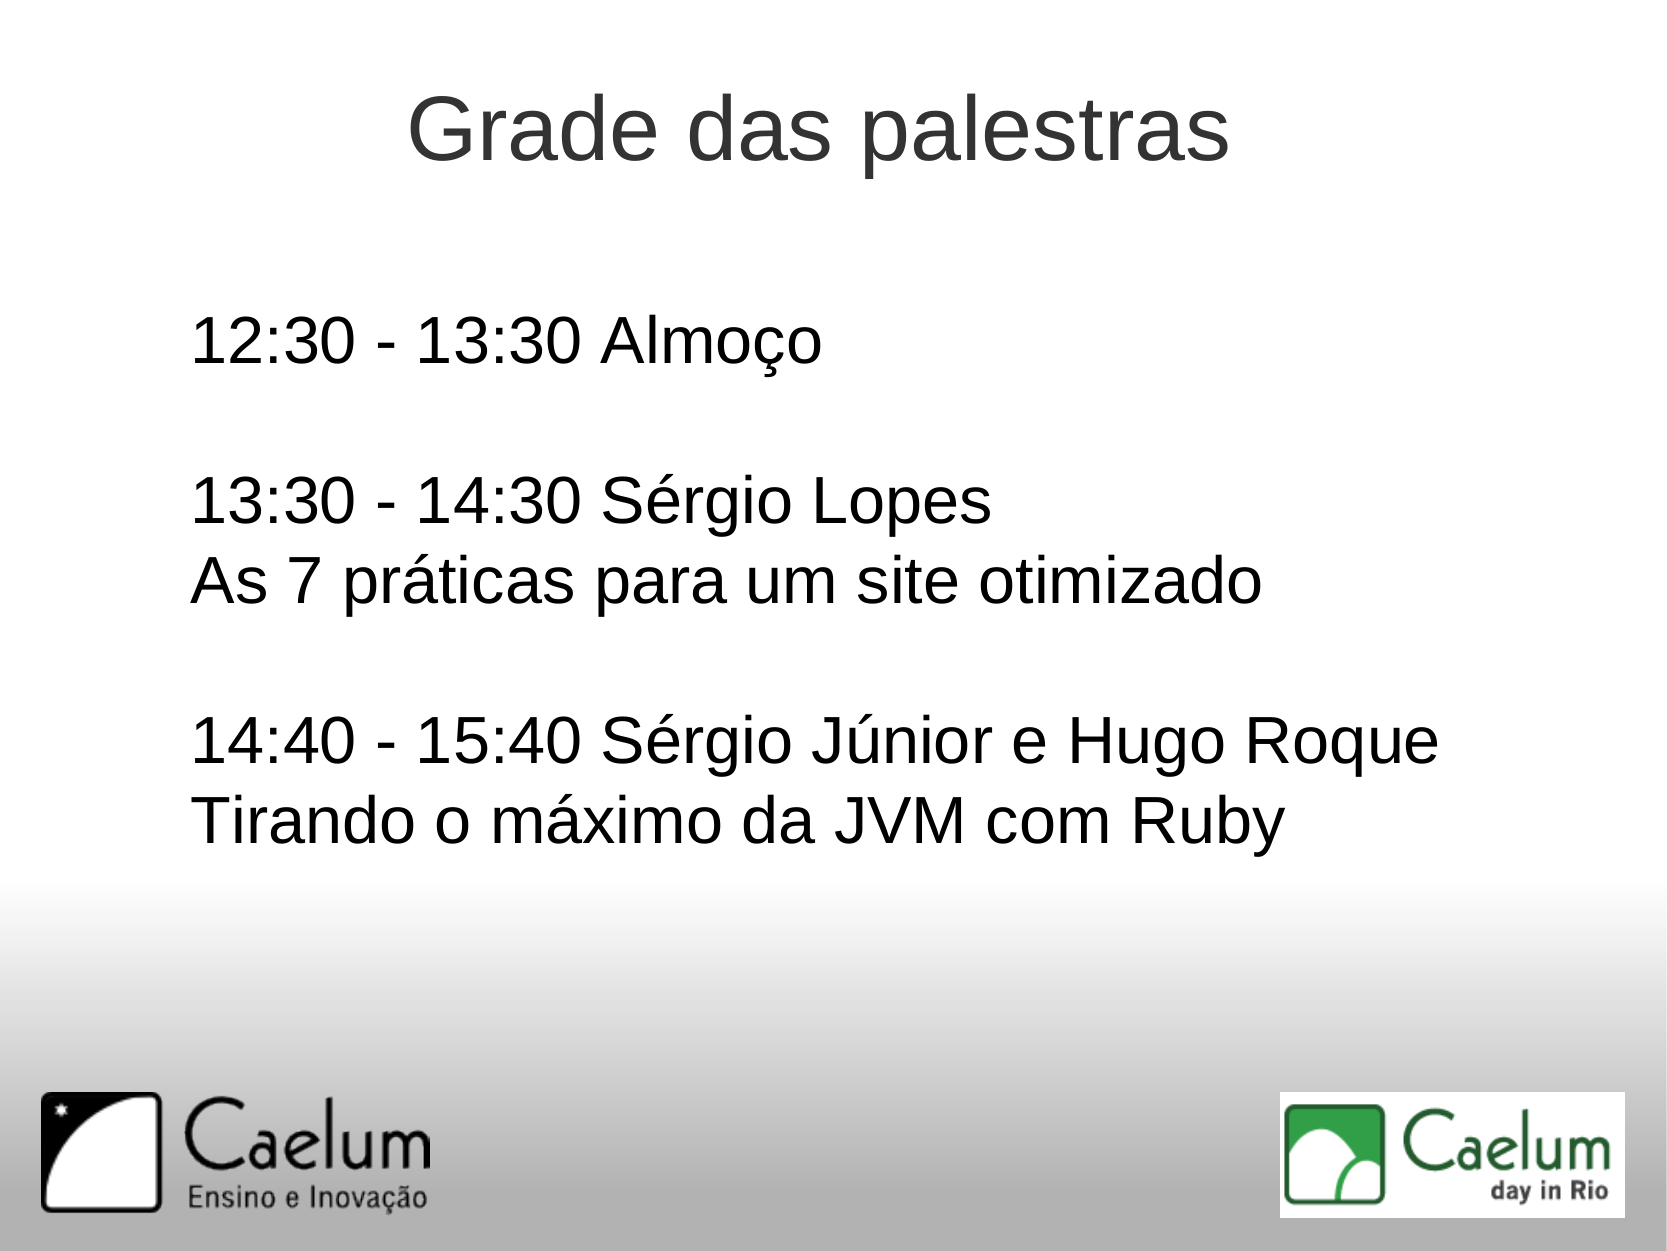

# Grade das palestras
12:30 - 13:30 Almoço
13:30 - 14:30 Sérgio Lopes
As 7 práticas para um site otimizado
14:40 - 15:40 Sérgio Júnior e Hugo Roque
Tirando o máximo da JVM com Ruby